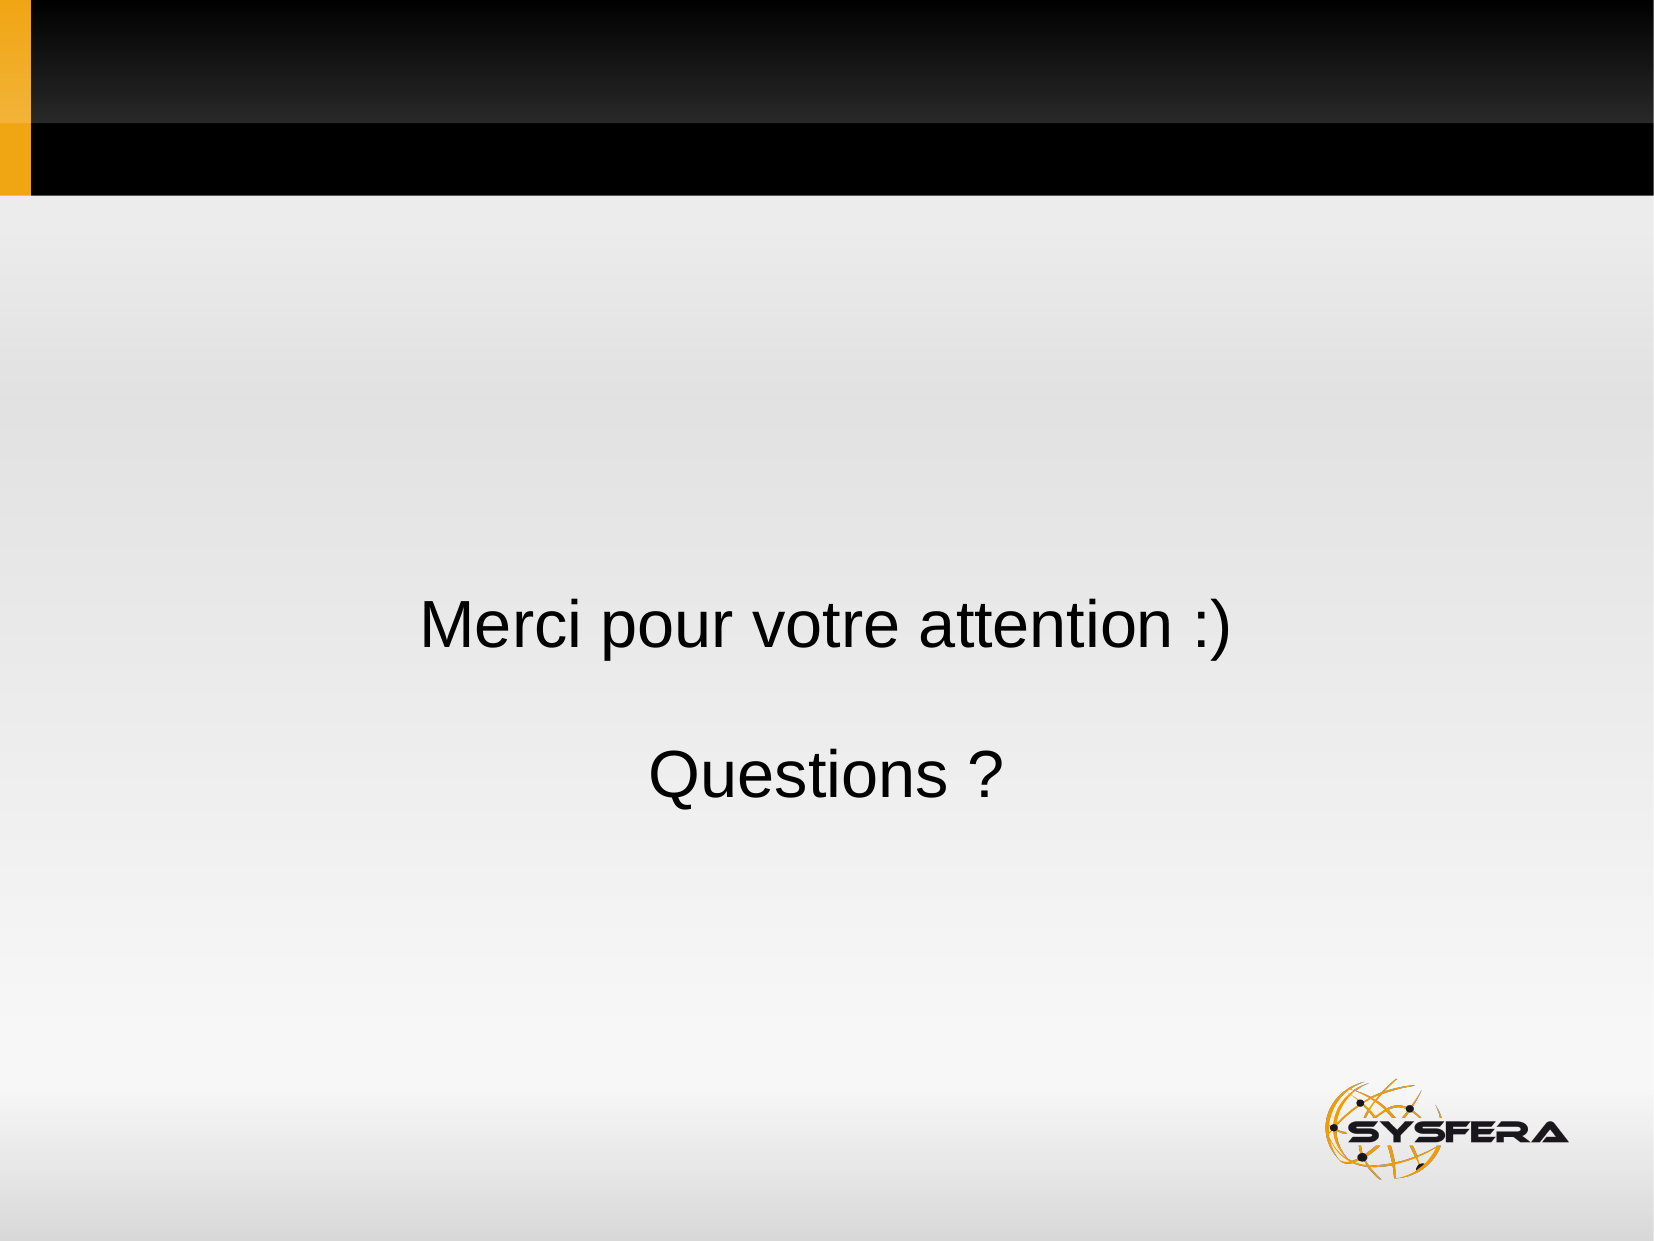

# Merci pour votre attention :) Questions ?